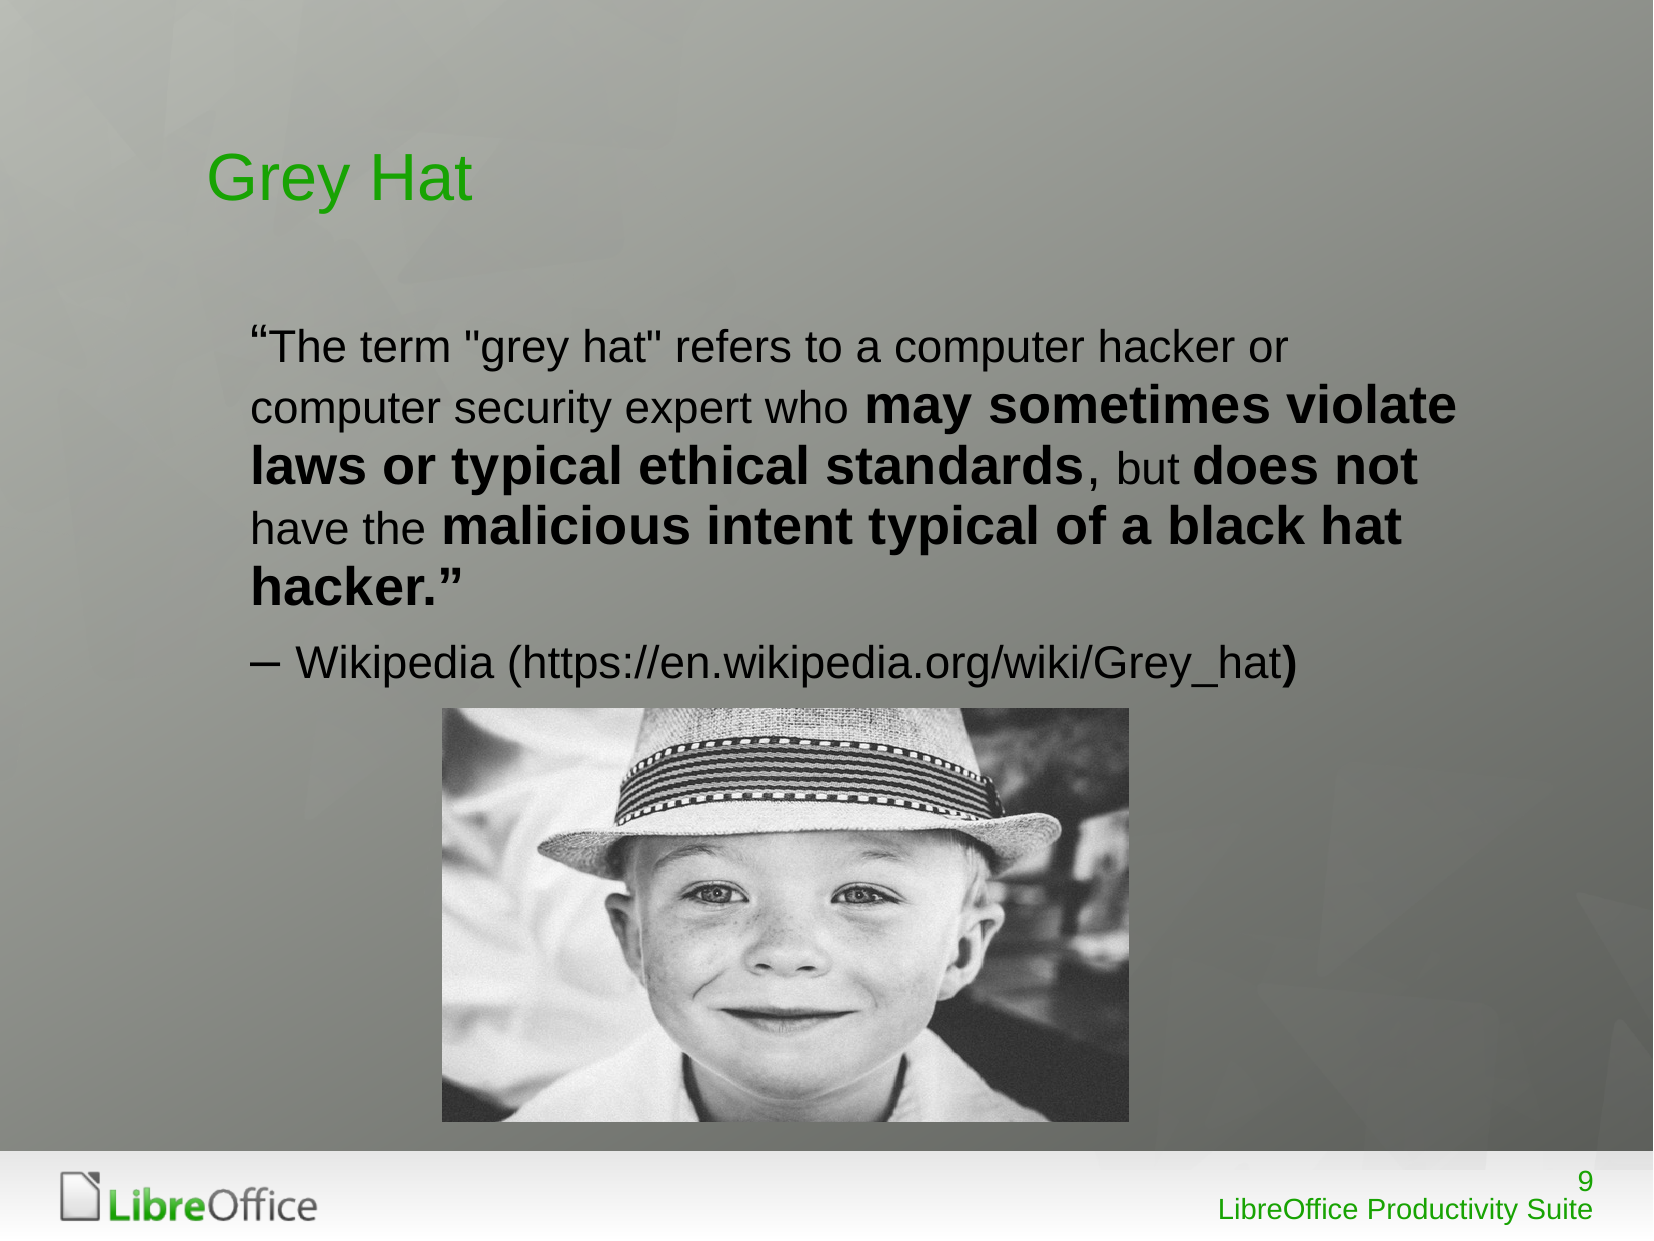

# Grey Hat
“The term "grey hat" refers to a computer hacker or computer security expert who may sometimes violate laws or typical ethical standards, but does not have the malicious intent typical of a black hat hacker.”
– Wikipedia (https://en.wikipedia.org/wiki/Grey_hat)
9
LibreOffice Productivity Suite